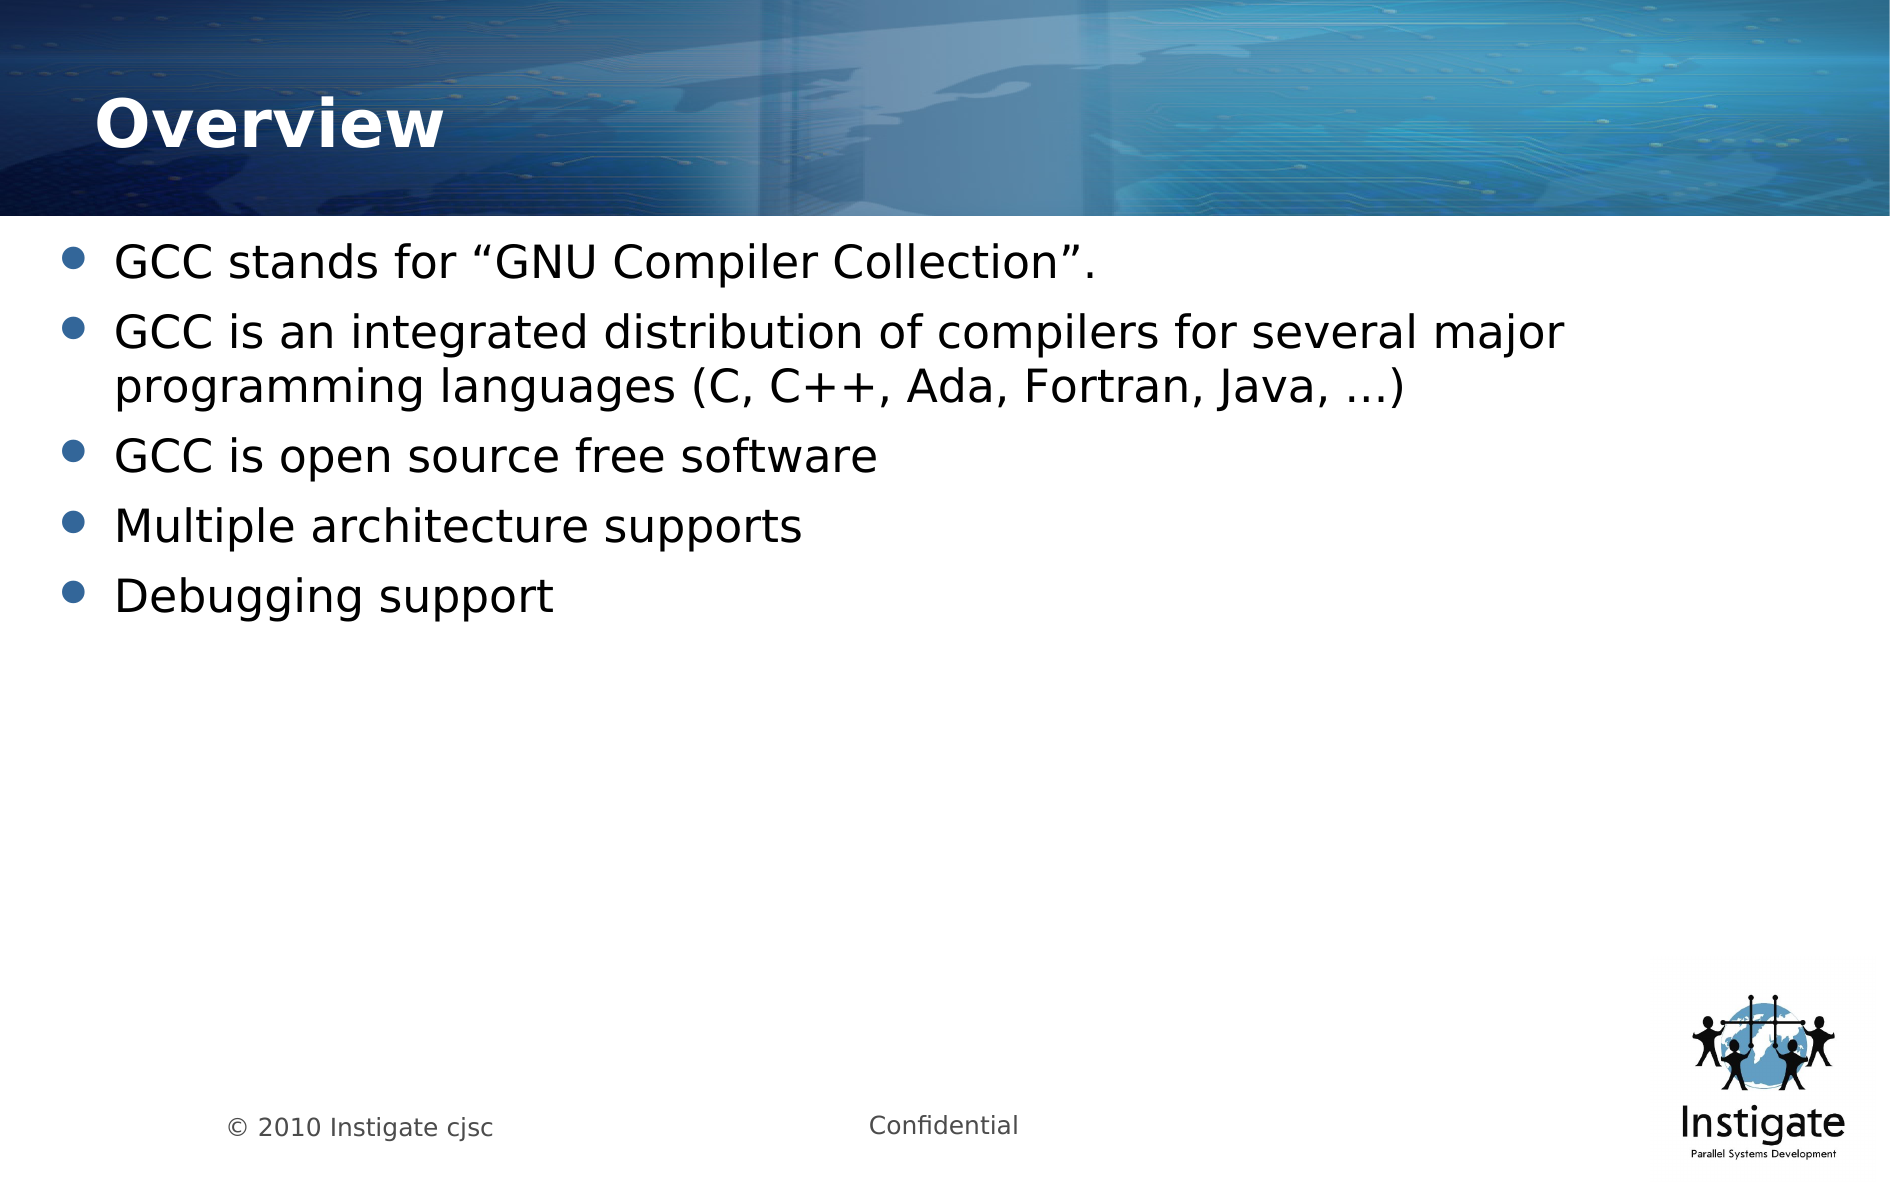

# Overview
GCC stands for “GNU Compiler Collection”.
GCC is an integrated distribution of compilers for several major programming languages (C, C++, Ada, Fortran, Java, ...)
GCC is open source free software
Multiple architecture supports
Debugging support